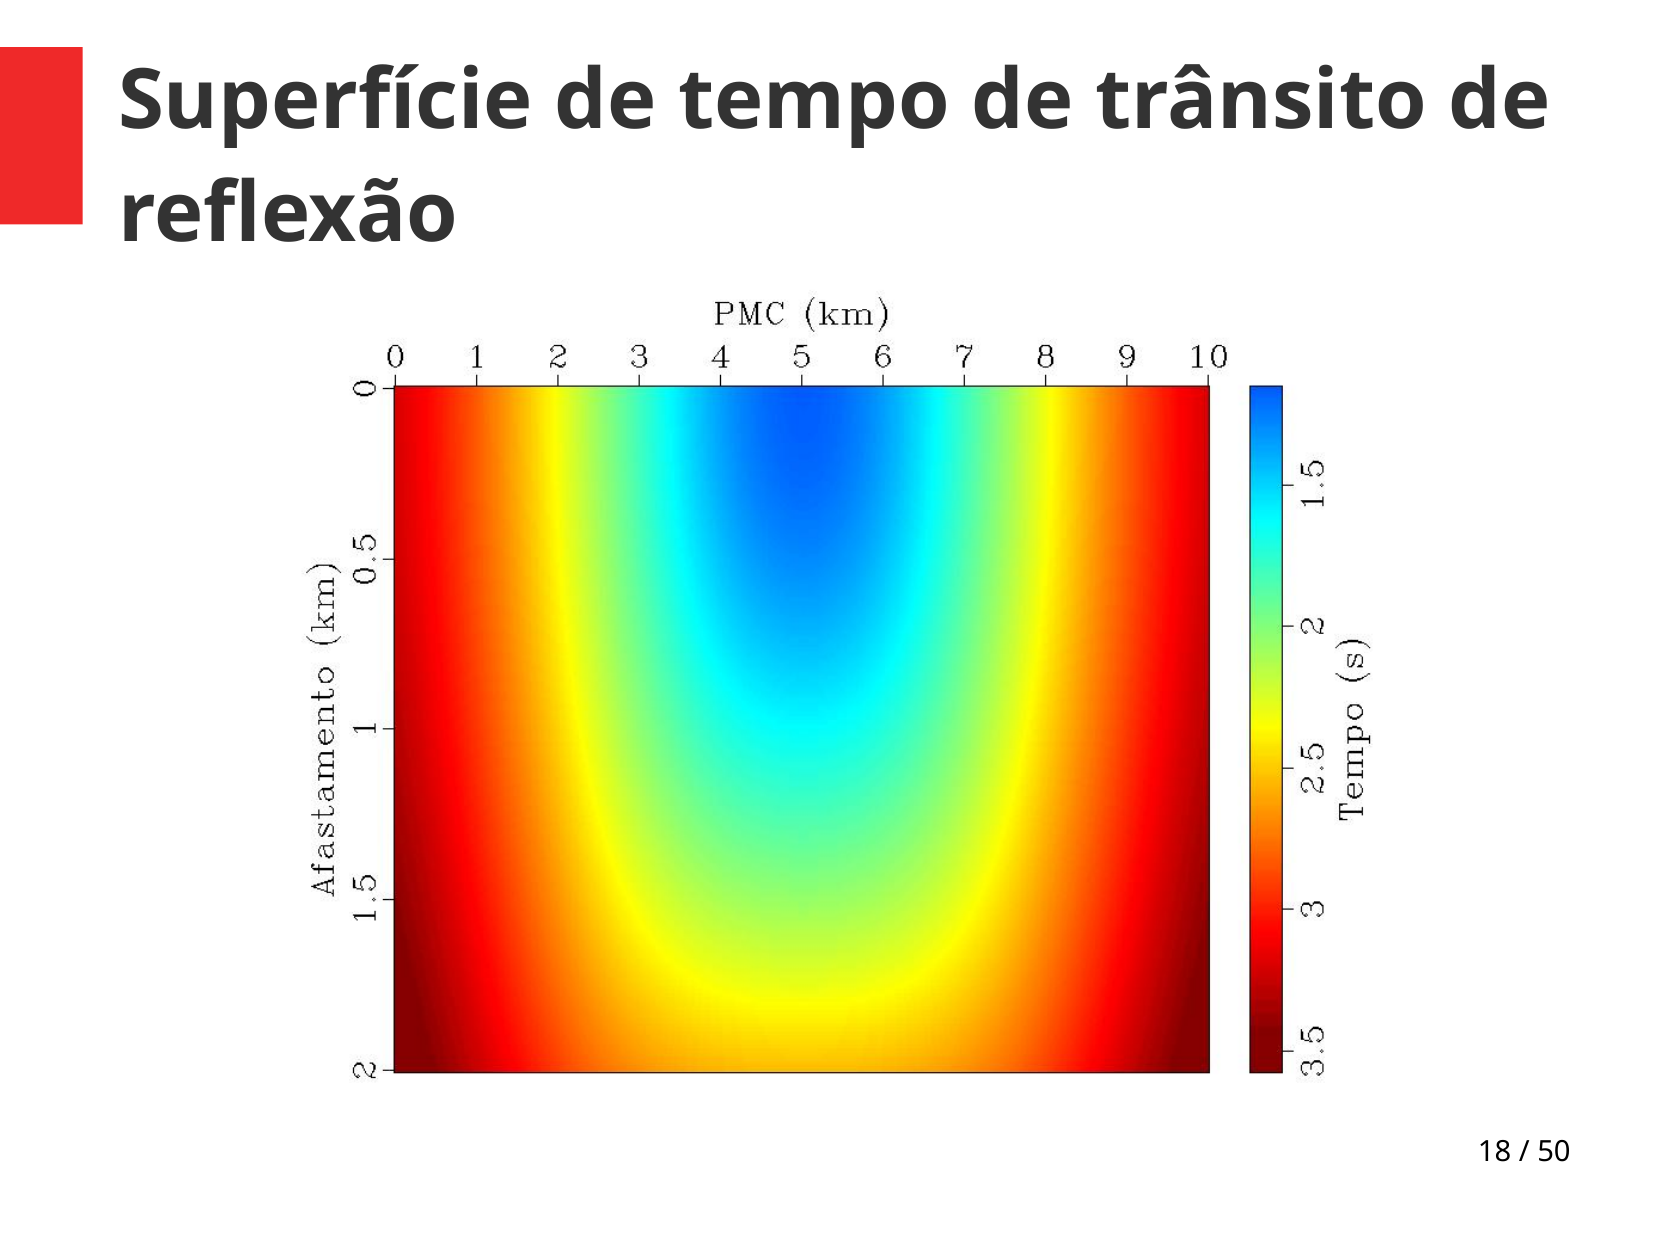

# Superfície de tempo de trânsito de reflexão
18